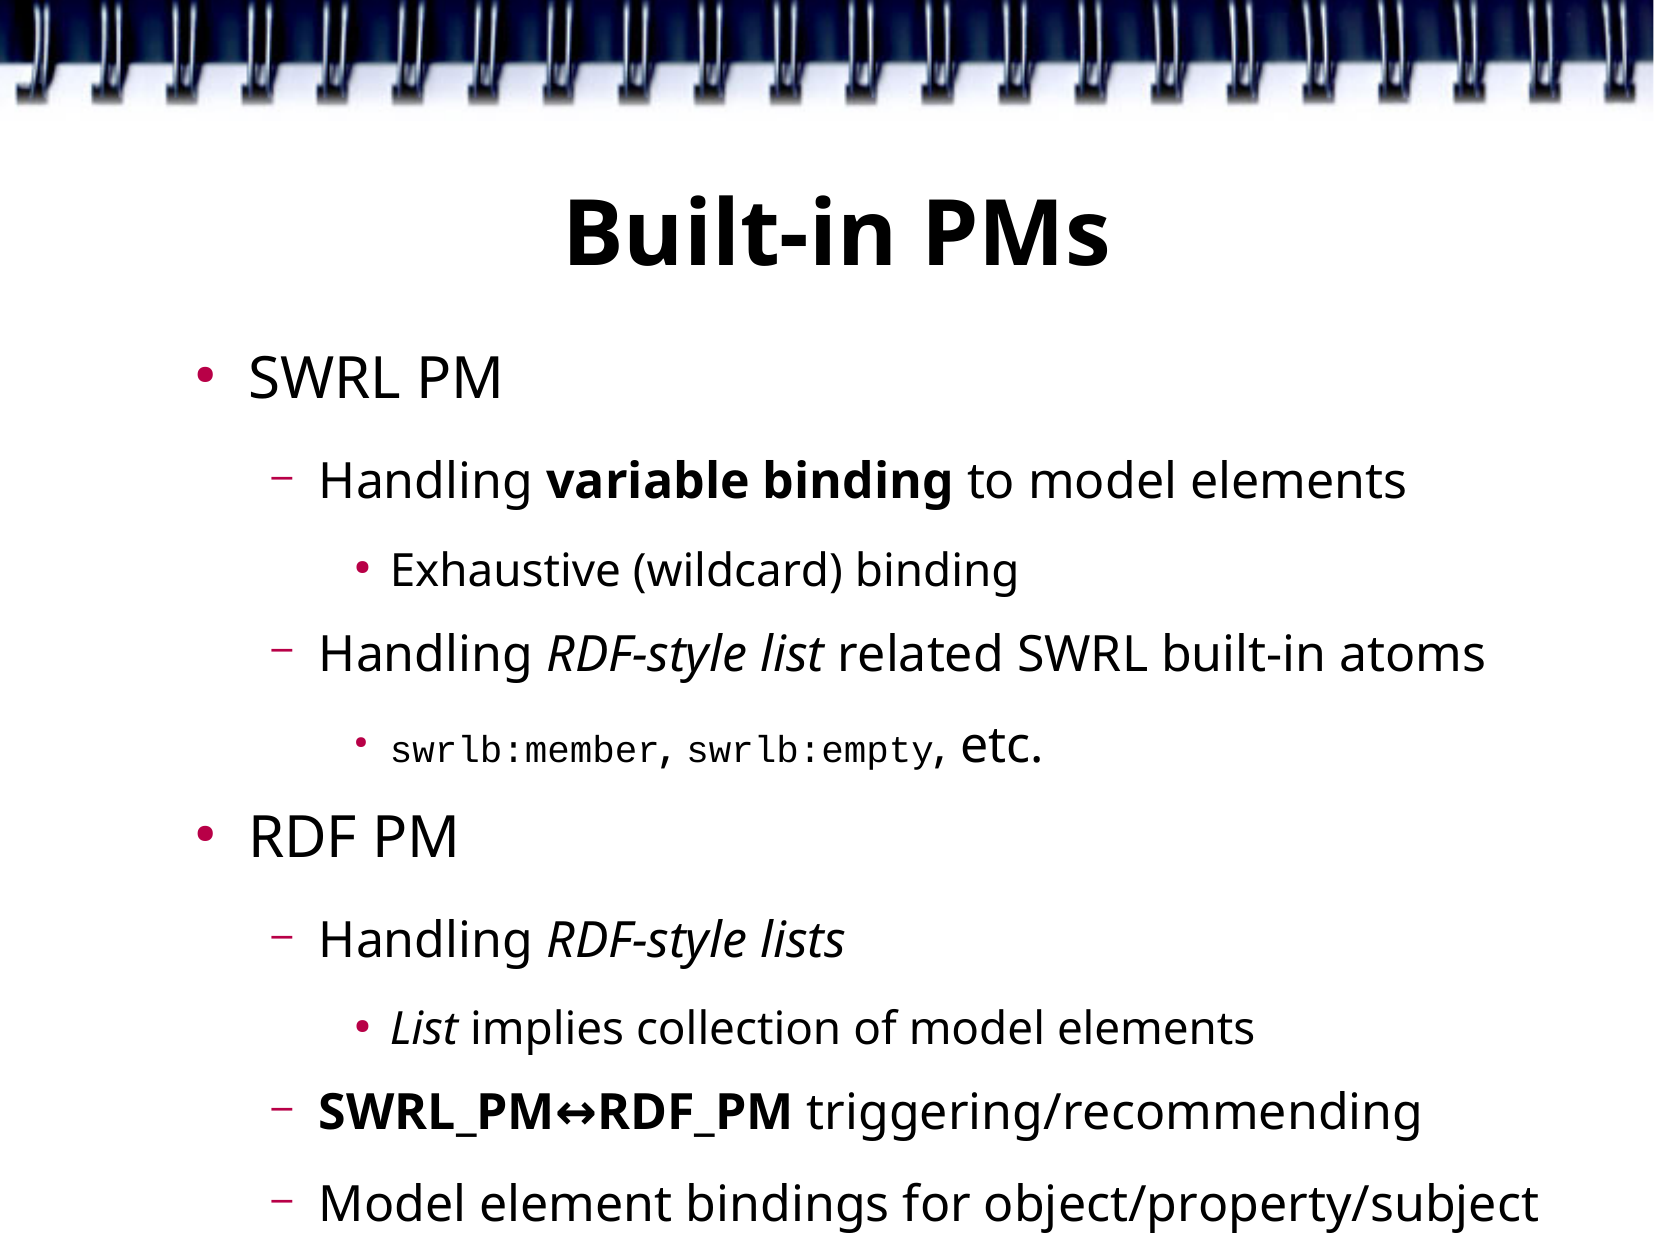

# Built-in PMs
SWRL PM
Handling variable binding to model elements
Exhaustive (wildcard) binding
Handling RDF-style list related SWRL built-in atoms
swrlb:member, swrlb:empty, etc.
RDF PM
Handling RDF-style lists
List implies collection of model elements
SWRL_PM↔RDF_PM triggering/recommending
Model element bindings for object/property/subject